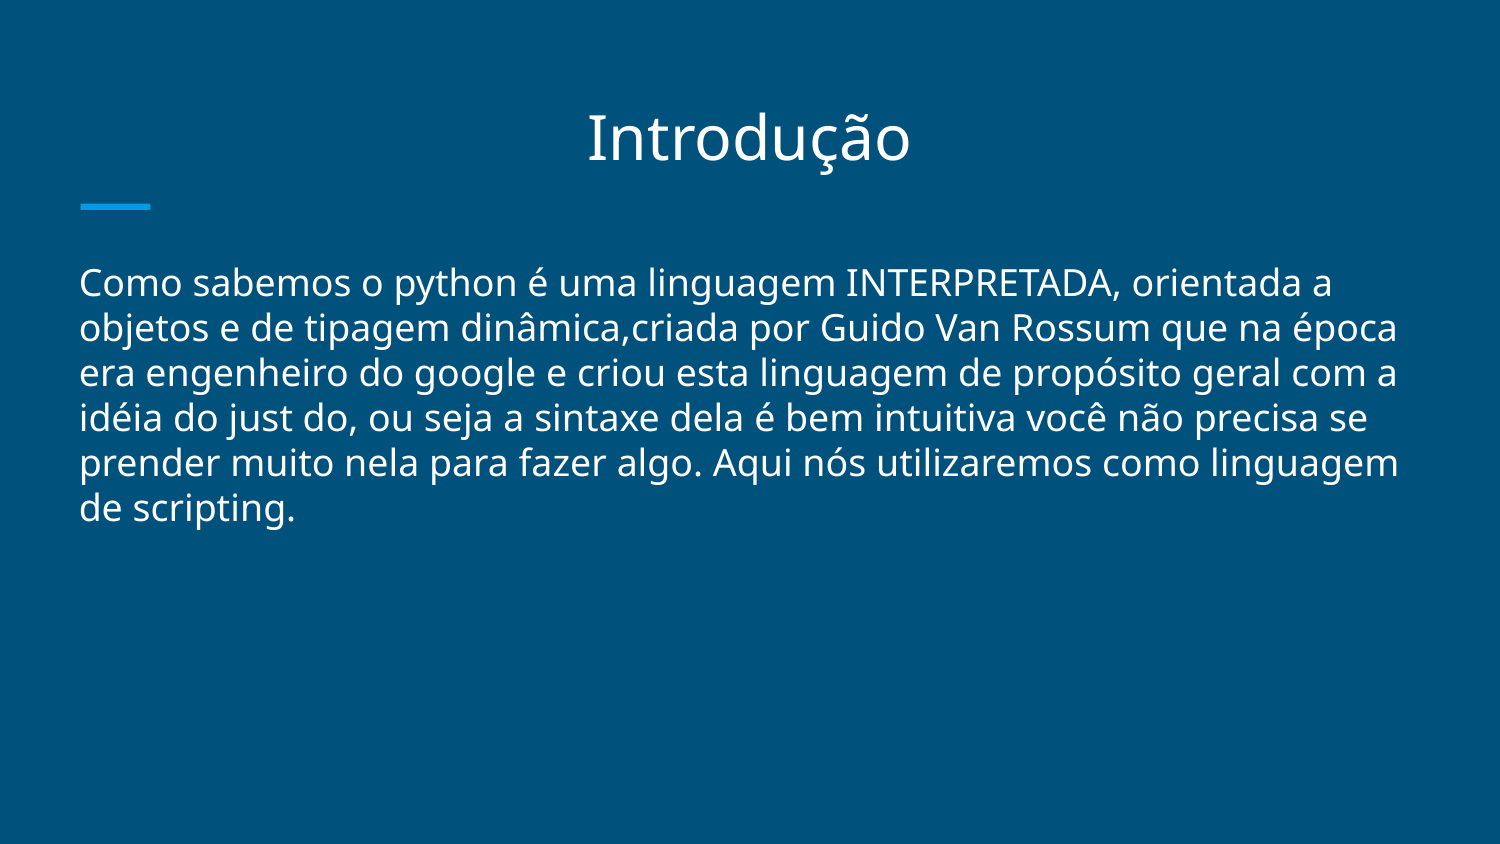

# Introdução
Como sabemos o python é uma linguagem INTERPRETADA, orientada a objetos e de tipagem dinâmica,criada por Guido Van Rossum que na época era engenheiro do google e criou esta linguagem de propósito geral com a idéia do just do, ou seja a sintaxe dela é bem intuitiva você não precisa se prender muito nela para fazer algo. Aqui nós utilizaremos como linguagem de scripting.